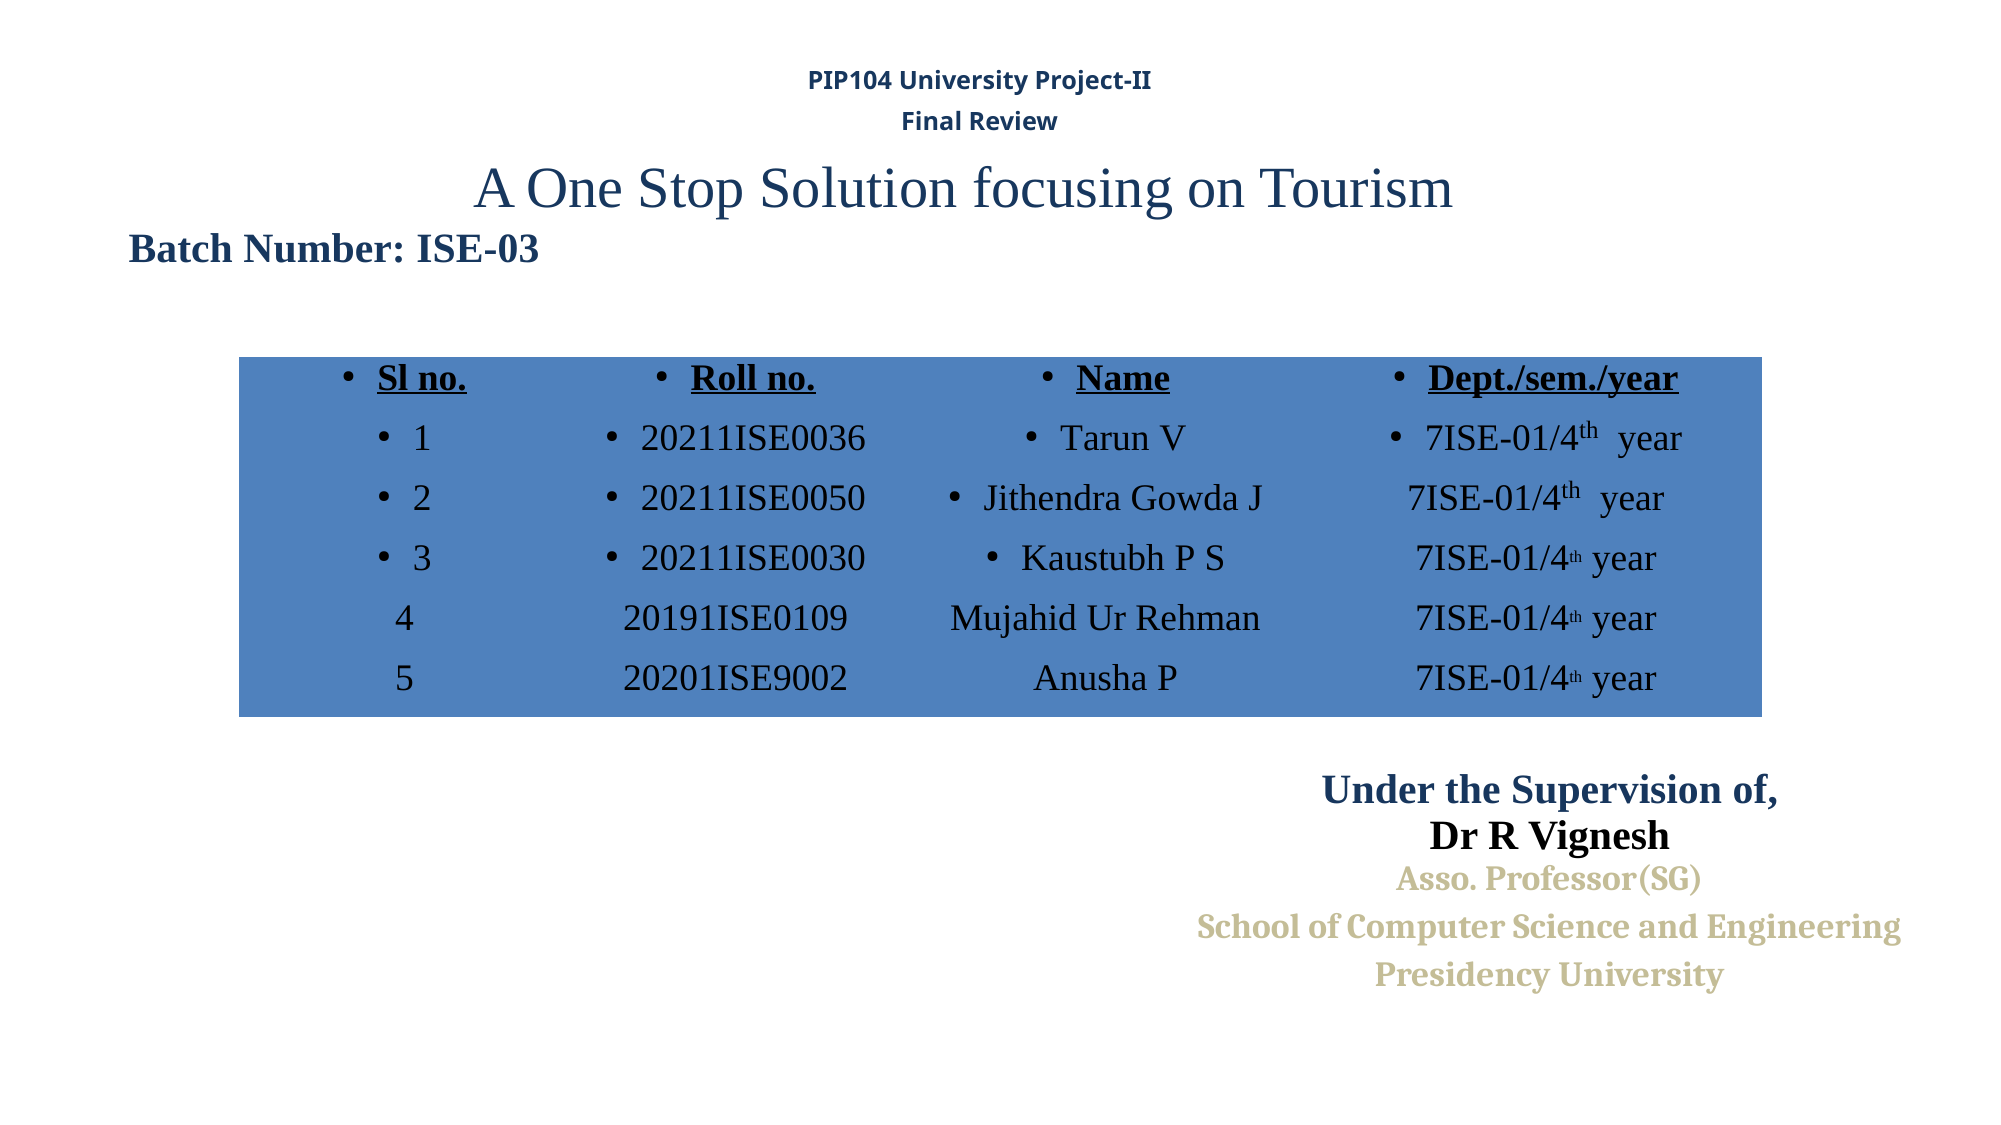

PIP104 University Project-II
Final Review
# A One Stop Solution focusing on Tourism
Batch Number: ISE-03
| Sl no. | Roll no. | Name | Dept./sem./year |
| --- | --- | --- | --- |
| 1 | 20211ISE0036 | Tarun V | 7ISE-01/4th year |
| 2 | 20211ISE0050 | Jithendra Gowda J | 7ISE-01/4th year |
| 3 | 20211ISE0030 | Kaustubh P S | 7ISE-01/4th year |
| 4 | 20191ISE0109 | Mujahid Ur Rehman | 7ISE-01/4th year |
| 5 | 20201ISE9002 | Anusha P | 7ISE-01/4th year |
Under the Supervision of,
Dr R Vignesh
Asso. Professor(SG)
School of Computer Science and Engineering
Presidency University